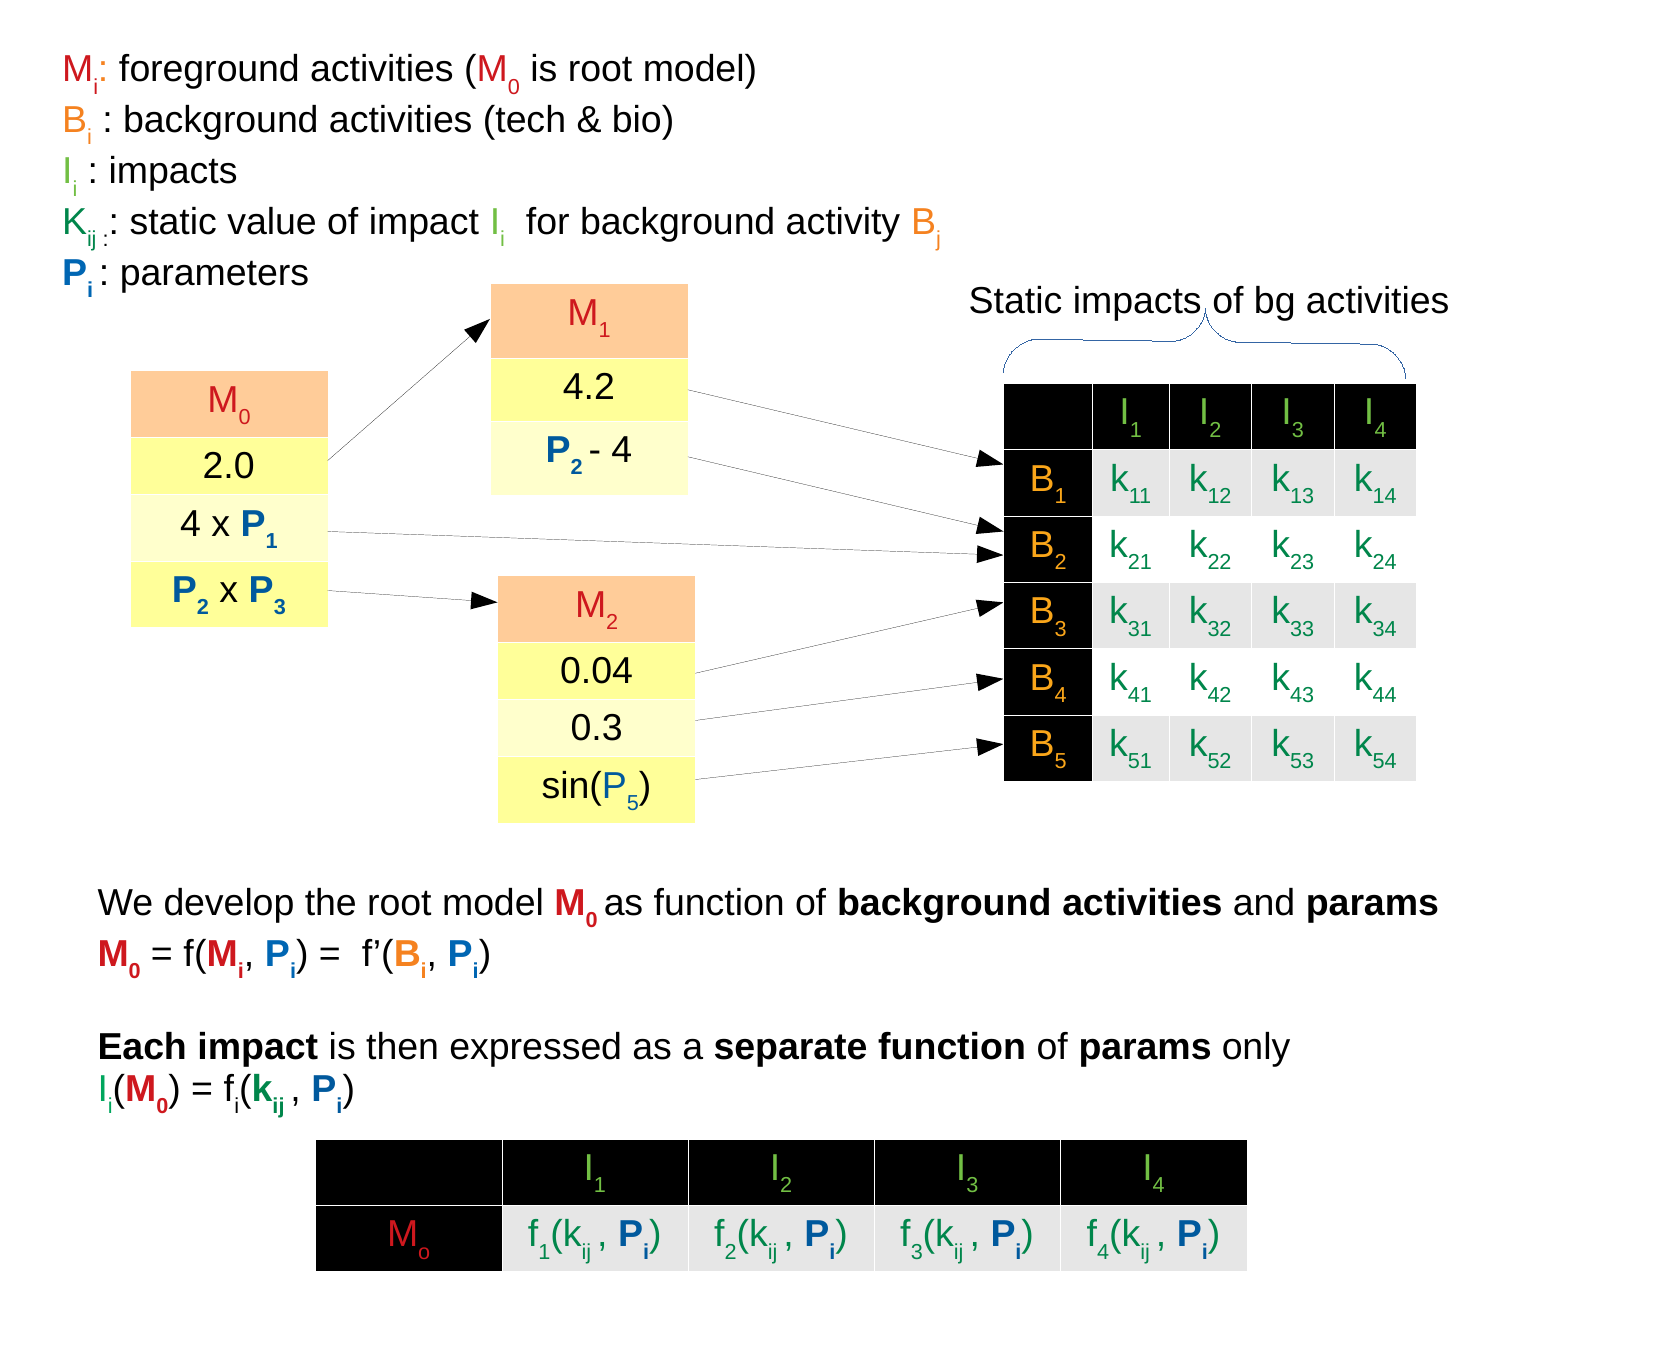

Mi: foreground activities (M0 is root model)
Bi : background activities (tech & bio)
Ii : impacts
Kij :: static value of impact Ii  for background activity Bj
Pi : parameters
Static impacts of bg activities
| M1 |
| --- |
| 4.2 |
| P2 - 4 |
| M0 |
| --- |
| 2.0 |
| 4 x P1 |
| P2 x P3 |
| | I1 | I2 | I3 | I4 |
| --- | --- | --- | --- | --- |
| B1 | k11 | k12 | k13 | k14 |
| B2 | k21 | k22 | k23 | k24 |
| B3 | k31 | k32 | k33 | k34 |
| B4 | k41 | k42 | k43 | k44 |
| B5 | k51 | k52 | k53 | k54 |
| M2 |
| --- |
| 0.04 |
| 0.3 |
| sin(P5) |
 Static LCA of bg activities
We develop the root model M0 as function of background activities and params
M0 = f(Mi, Pi) = f’(Bi, Pi)
Each impact is then expressed as a separate function of params only
Ii(M0) = fi(kij , Pi)
| | I1 | I2 | I3 | I4 |
| --- | --- | --- | --- | --- |
| Mo | f1(kij , Pi) | f2(kij , Pi) | f3(kij , Pi) | f4(kij , Pi) |